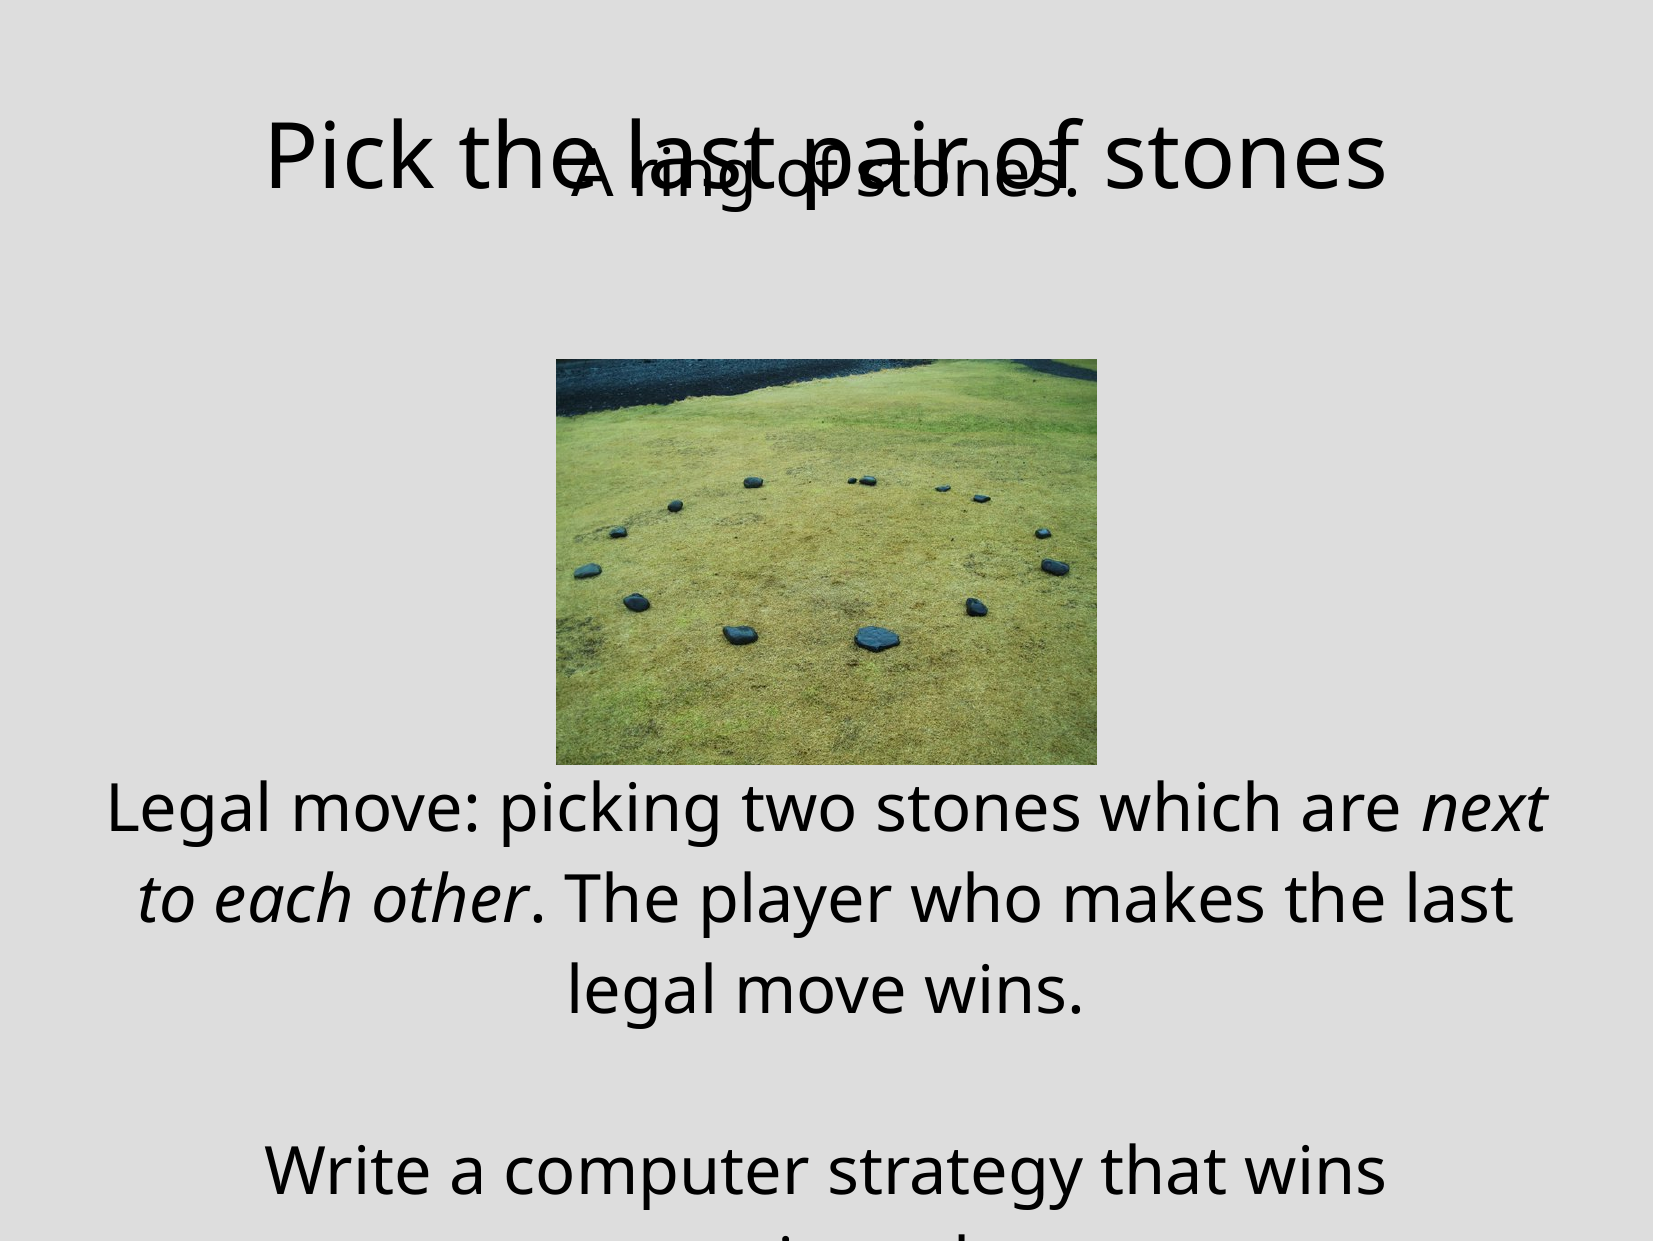

# Pick the last pair of stones
A ring of stones.
Legal move: picking two stones which are next to each other. The player who makes the last legal move wins.
Write a computer strategy that wins consistently.